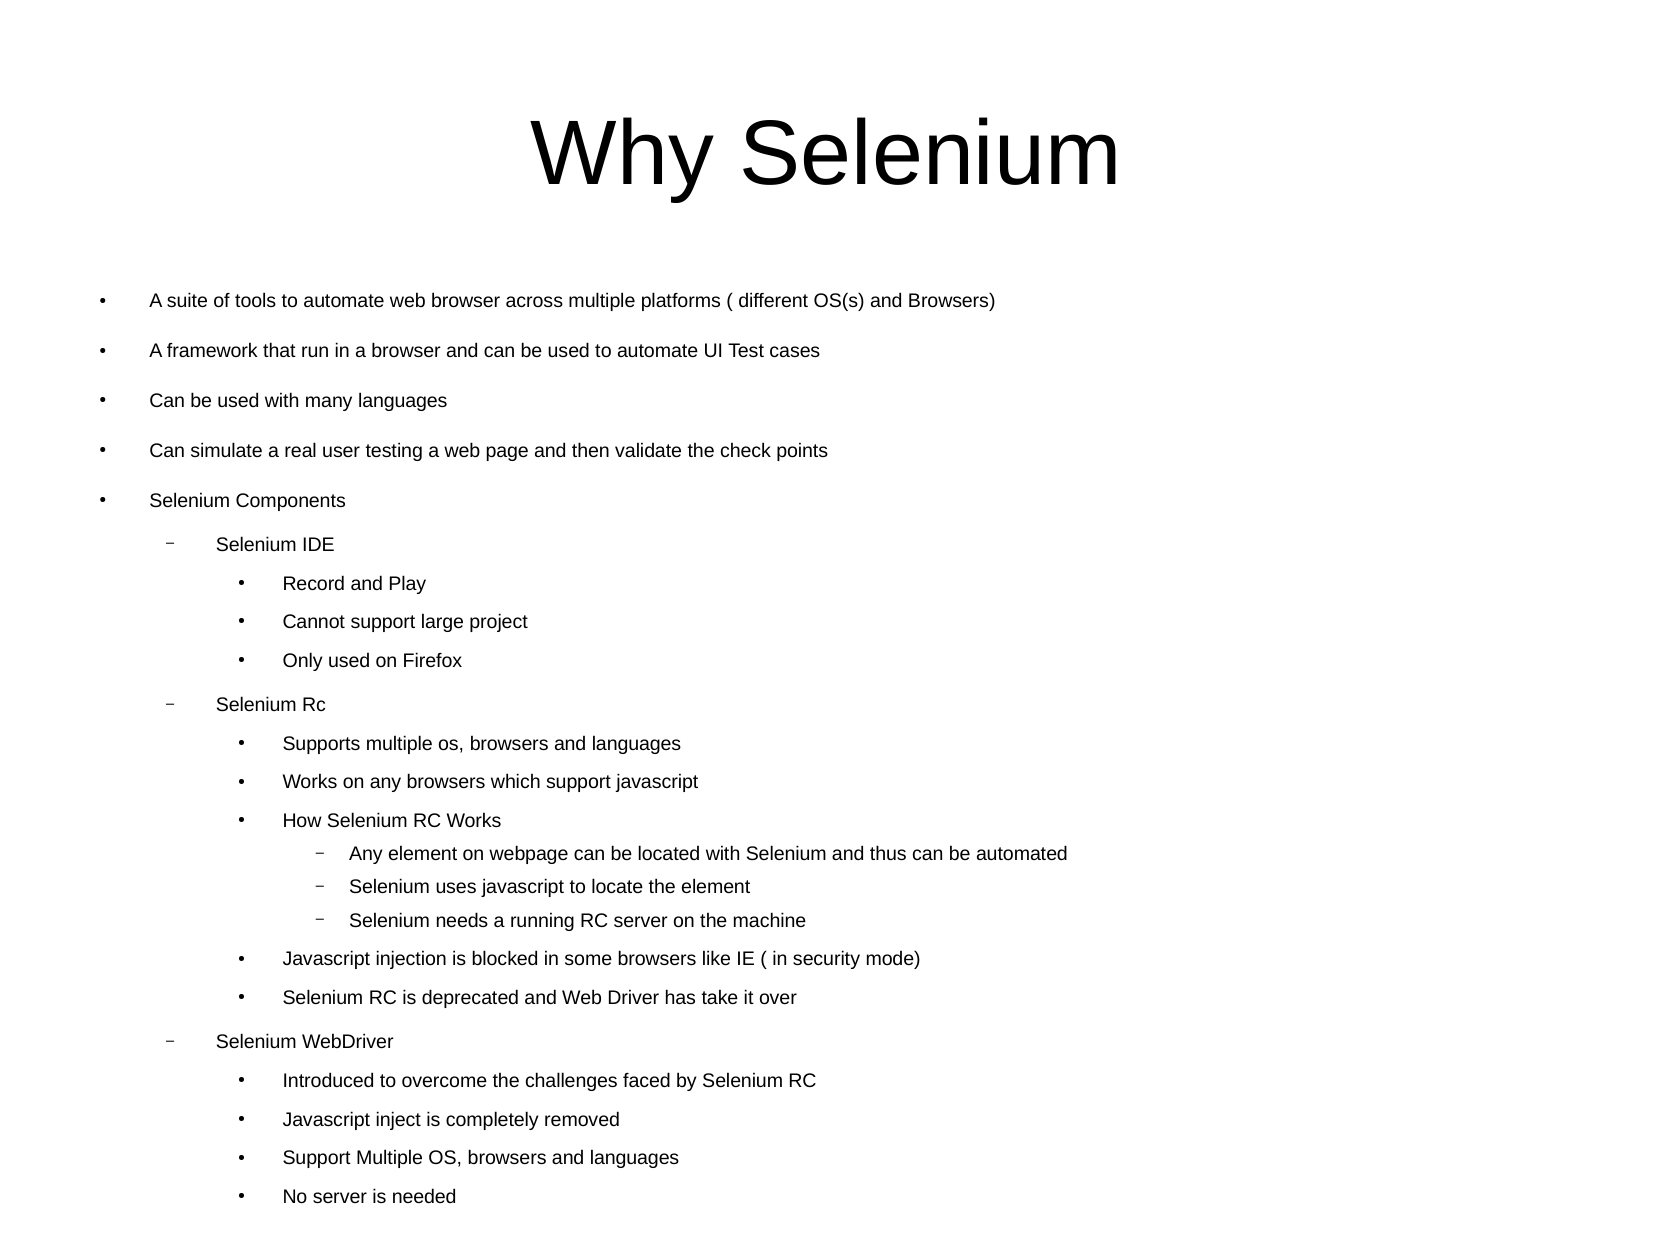

# Why Selenium
A suite of tools to automate web browser across multiple platforms ( different OS(s) and Browsers)
A framework that run in a browser and can be used to automate UI Test cases
Can be used with many languages
Can simulate a real user testing a web page and then validate the check points
Selenium Components
Selenium IDE
Record and Play
Cannot support large project
Only used on Firefox
Selenium Rc
Supports multiple os, browsers and languages
Works on any browsers which support javascript
How Selenium RC Works
Any element on webpage can be located with Selenium and thus can be automated
Selenium uses javascript to locate the element
Selenium needs a running RC server on the machine
Javascript injection is blocked in some browsers like IE ( in security mode)
Selenium RC is deprecated and Web Driver has take it over
Selenium WebDriver
Introduced to overcome the challenges faced by Selenium RC
Javascript inject is completely removed
Support Multiple OS, browsers and languages
No server is needed